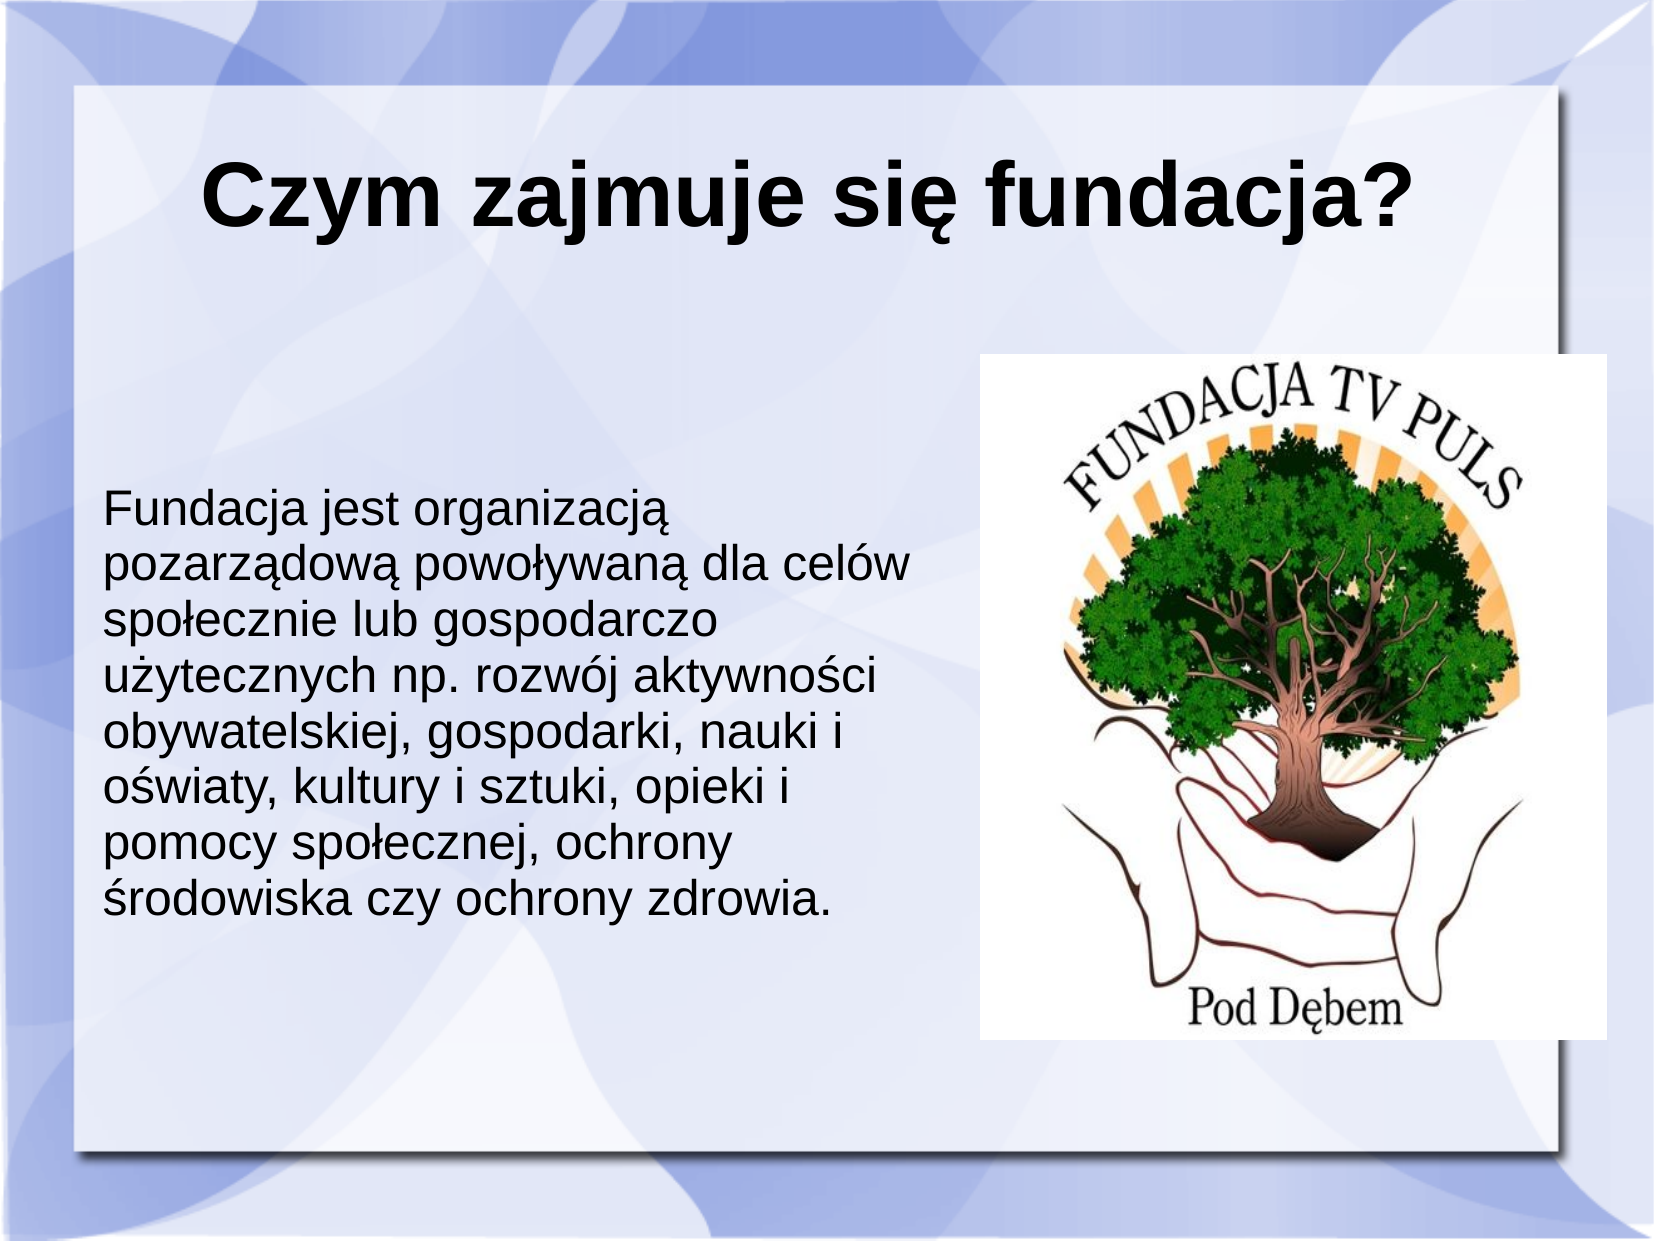

# Czym zajmuje się fundacja?
Fundacja jest organizacją pozarządową powoływaną dla celów społecznie lub gospodarczo użytecznych np. rozwój aktywności obywatelskiej, gospodarki, nauki i oświaty, kultury i sztuki, opieki i pomocy społecznej, ochrony środowiska czy ochrony zdrowia.